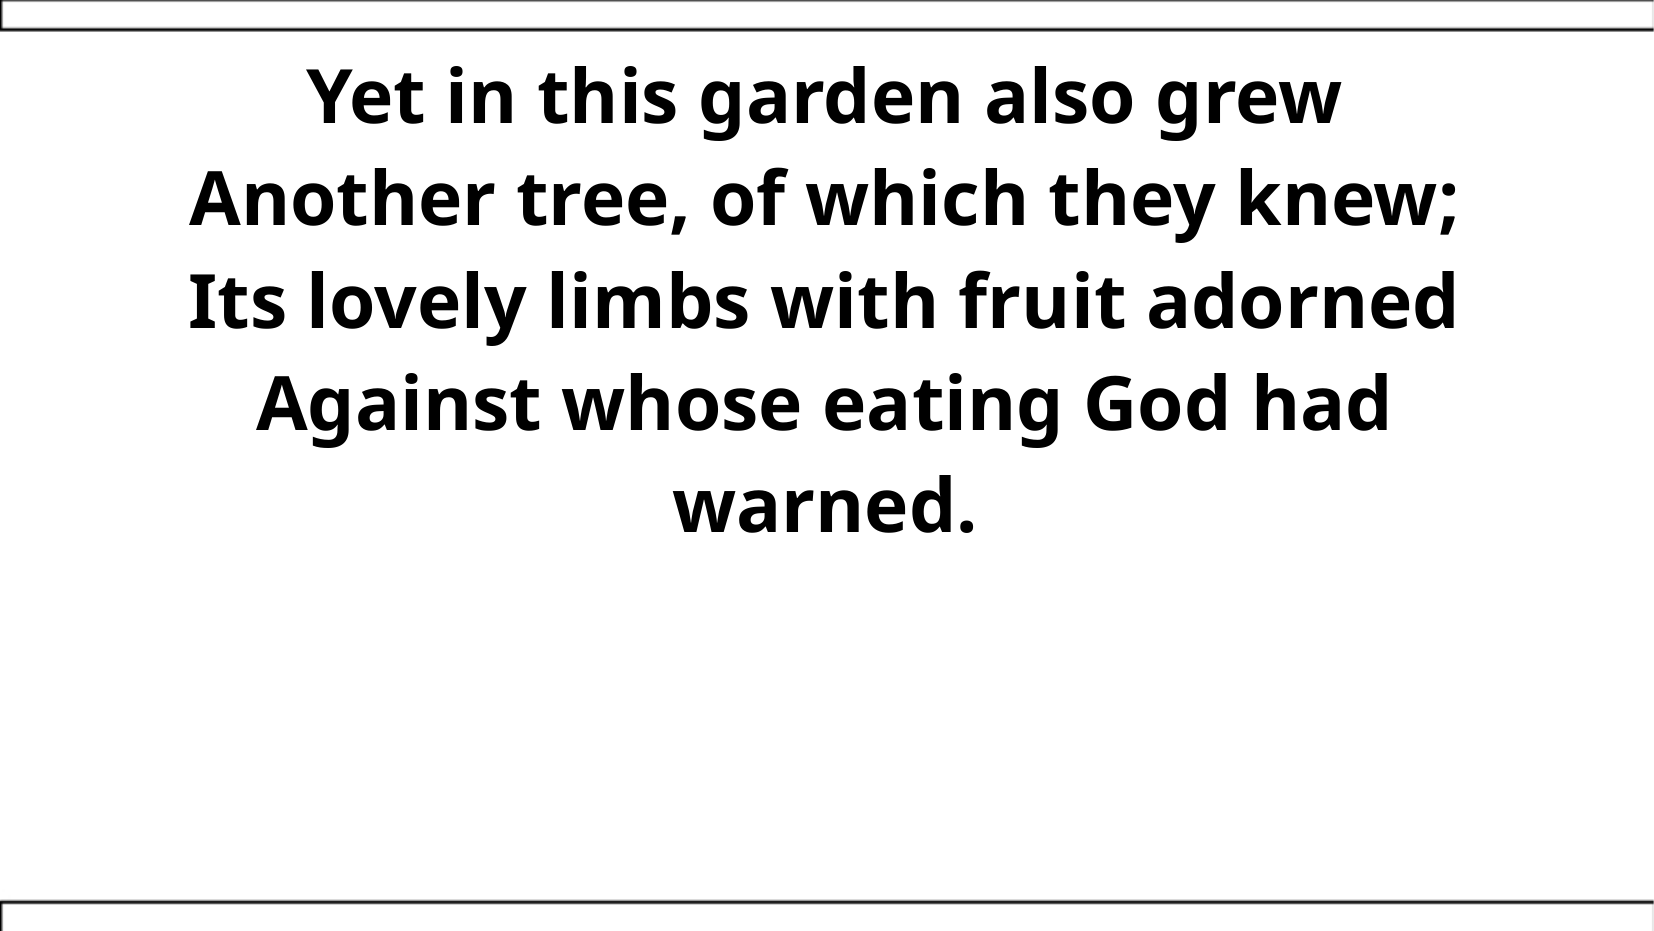

Yet in this garden also grew
Another tree, of which they knew;
Its lovely limbs with fruit adorned
Against whose eating God had warned.